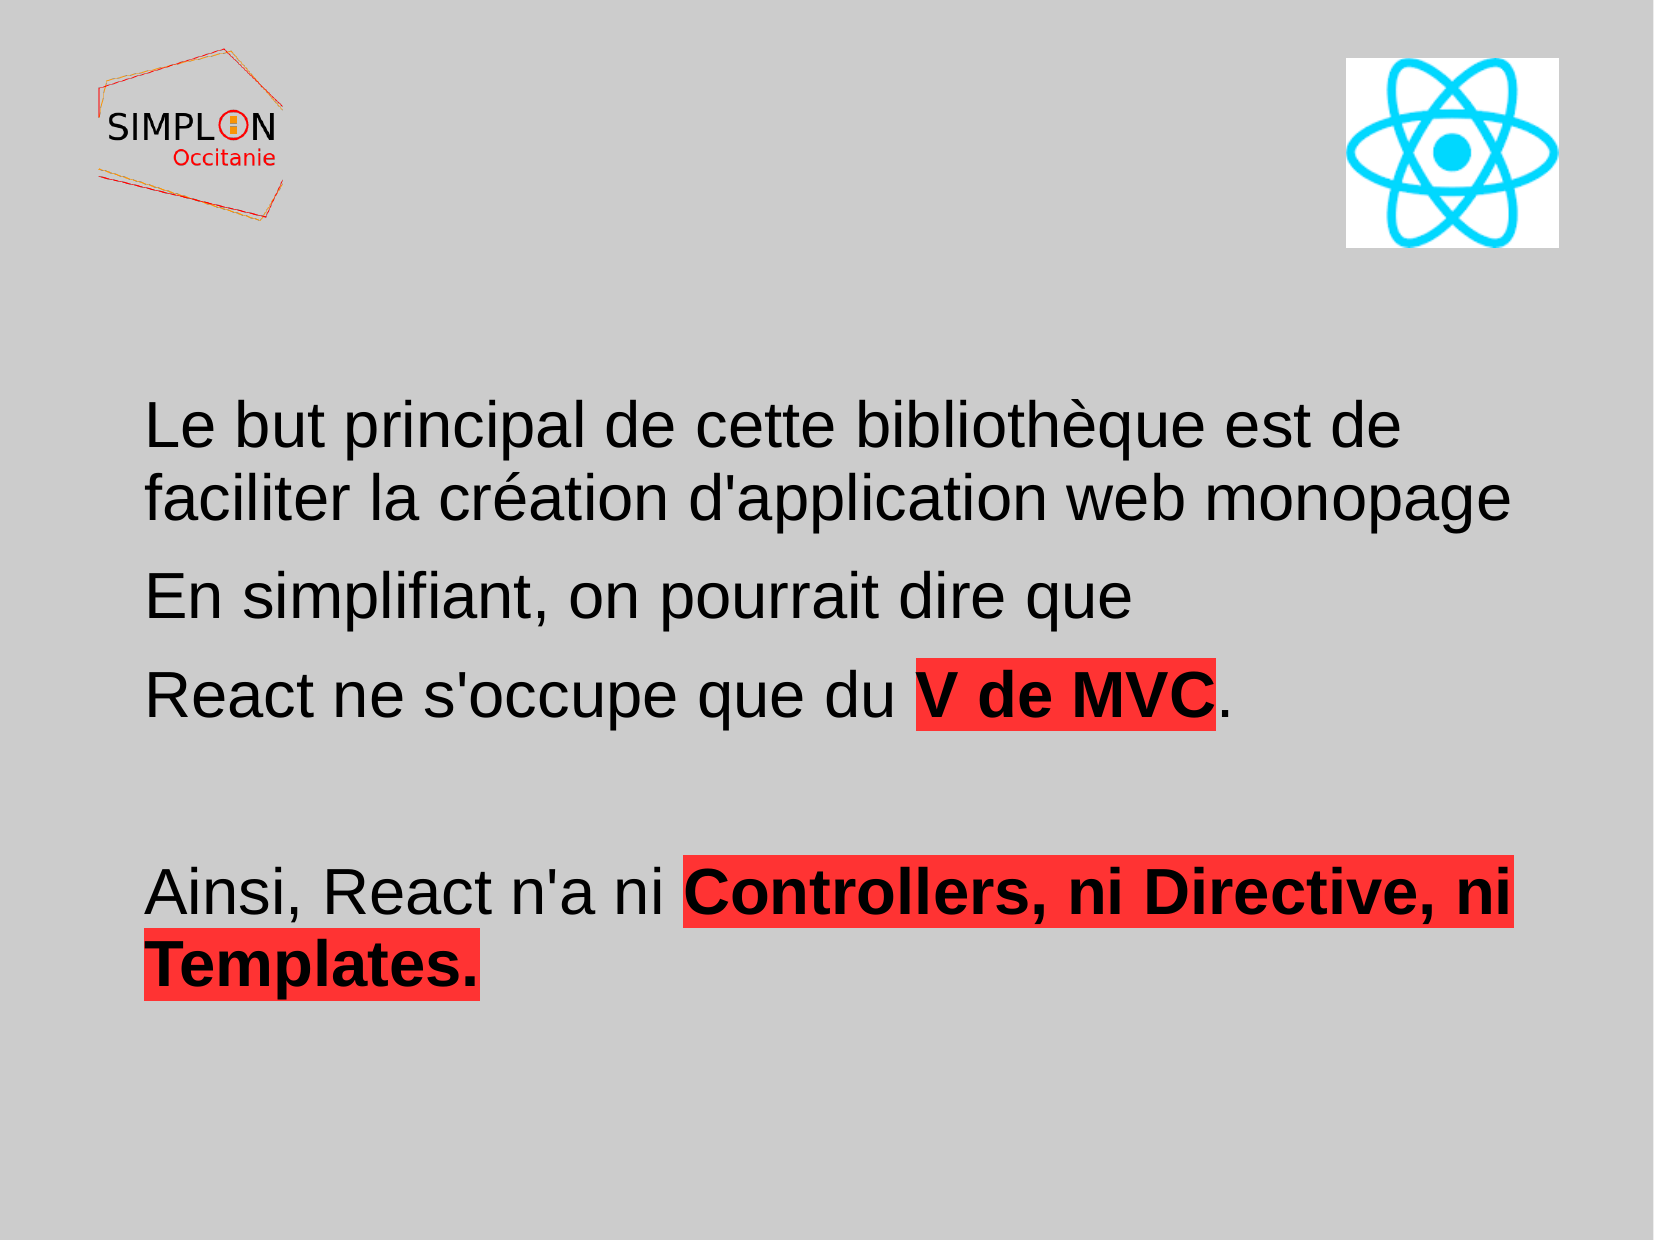

# Le but principal de cette bibliothèque est de faciliter la création d'application web monopage
En simplifiant, on pourrait dire que
React ne s'occupe que du V de MVC.
Ainsi, React n'a ni Controllers, ni Directive, ni Templates.